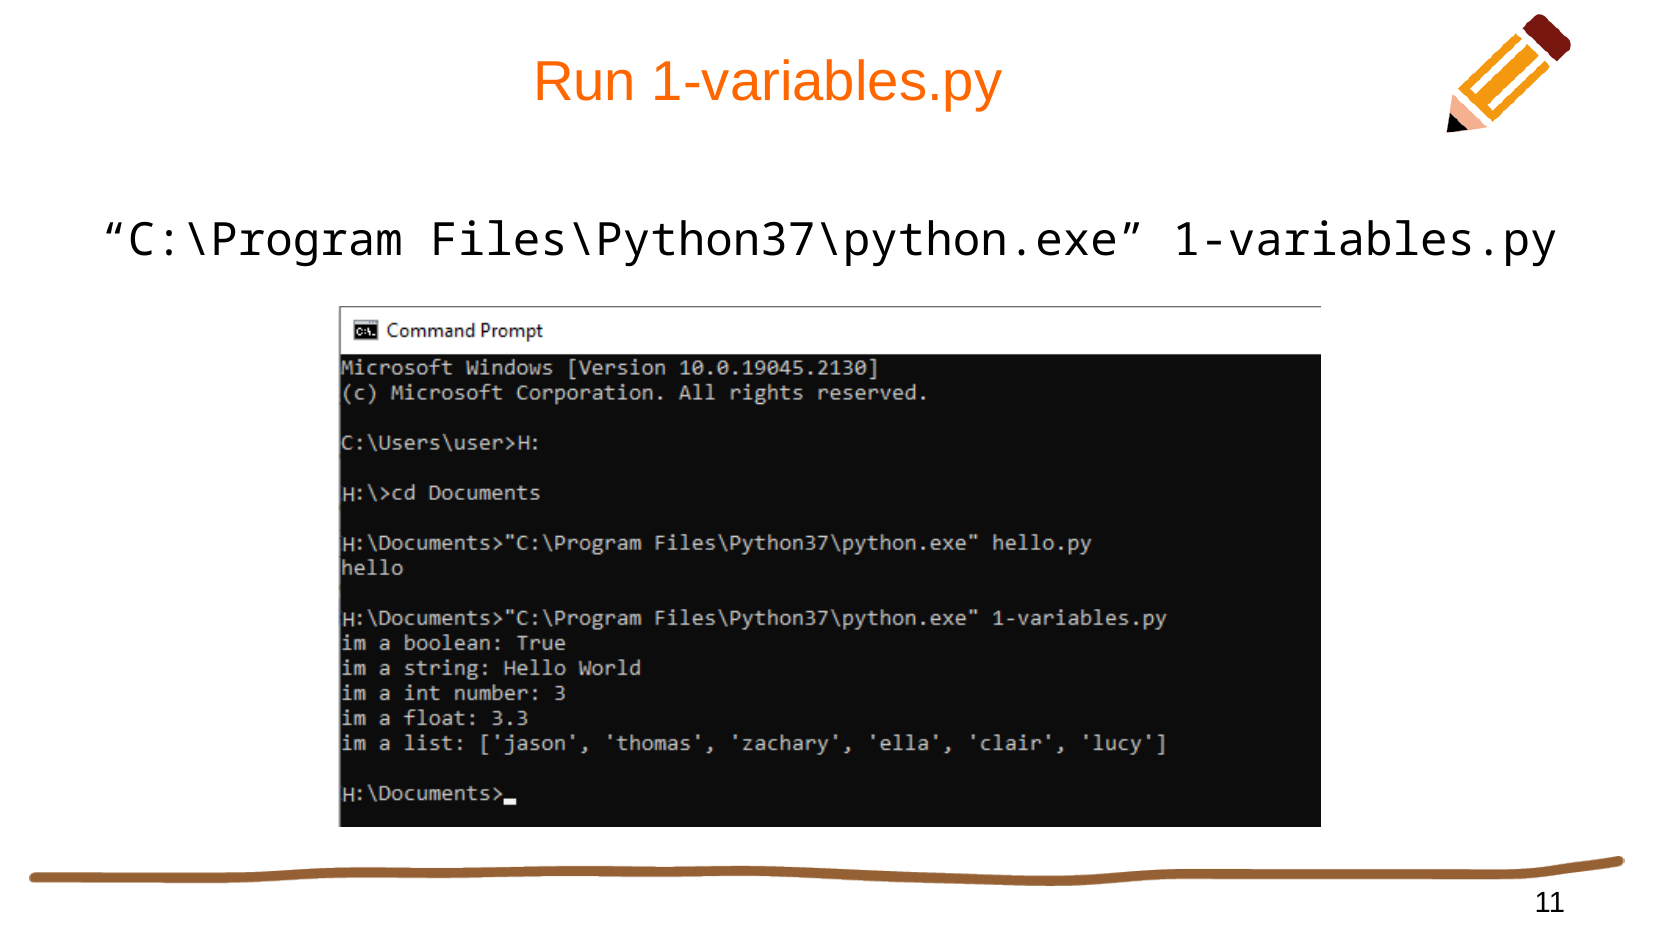

# Run 1-variables.py
“C:\Program Files\Python37\python.exe” 1-variables.py
11